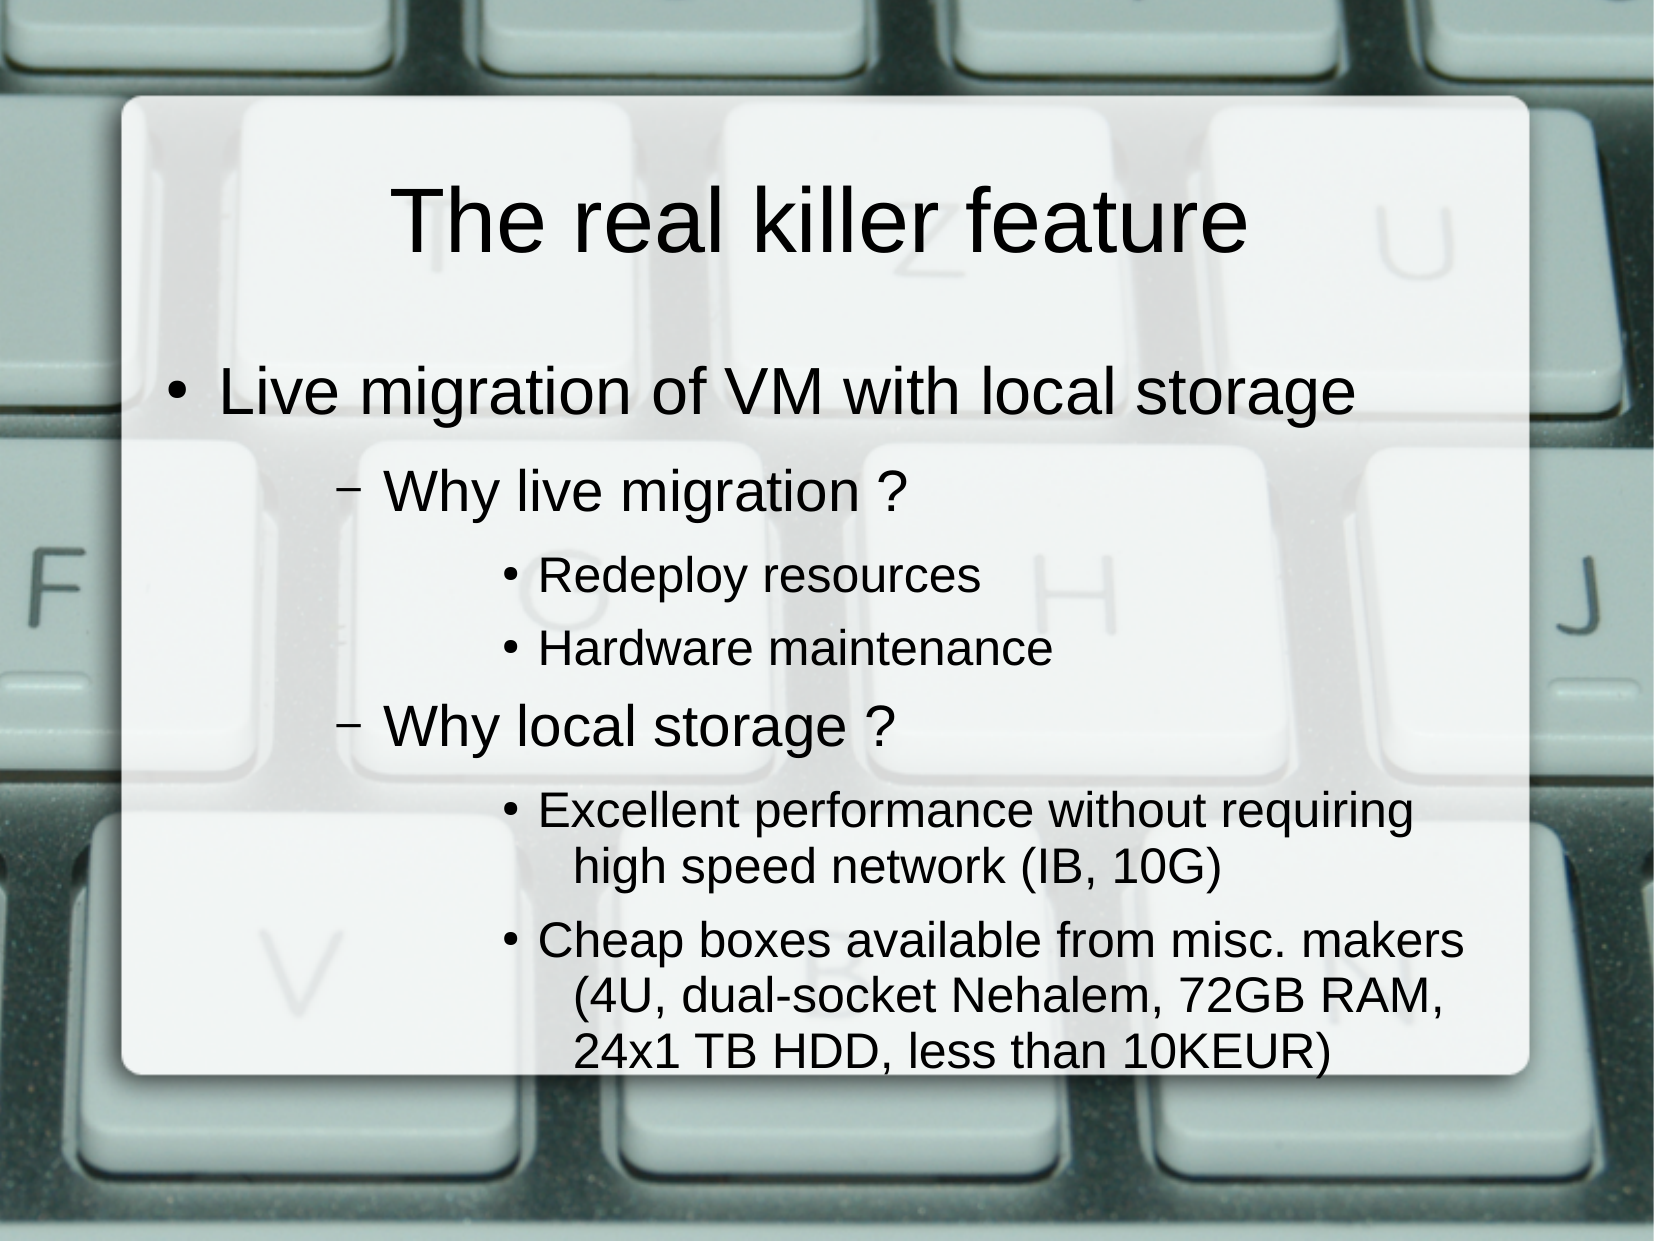

# The real killer feature
Live migration of VM with local storage
Why live migration ?
Redeploy resources
Hardware maintenance
Why local storage ?
Excellent performance without requiring high speed network (IB, 10G)
Cheap boxes available from misc. makers
(4U, dual-socket Nehalem, 72GB RAM,
24x1 TB HDD, less than 10KEUR)